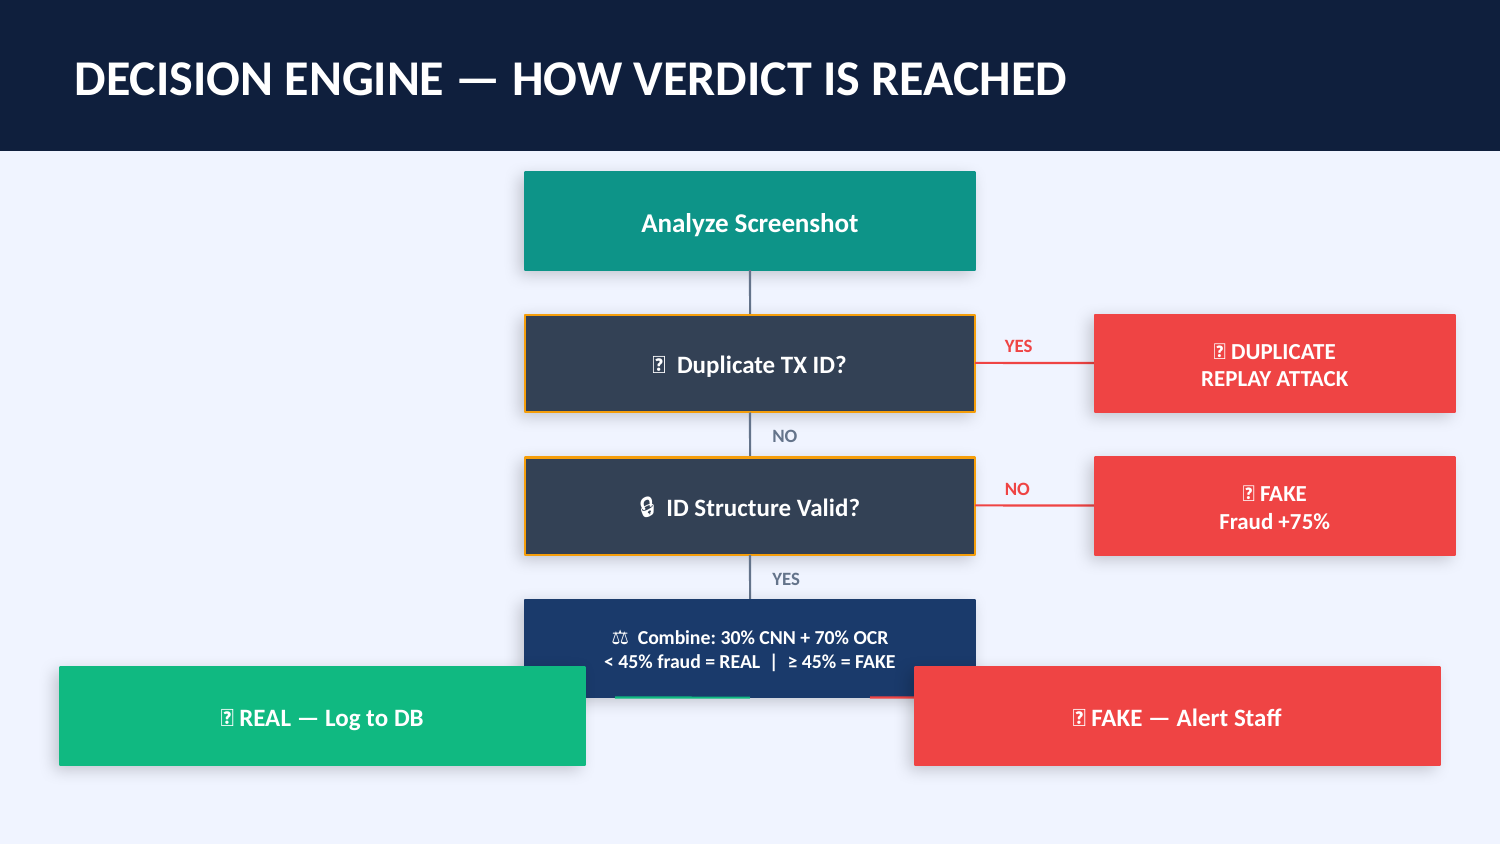

DECISION ENGINE — HOW VERDICT IS REACHED
Analyze Screenshot
🔁 Duplicate TX ID?
YES
🚨 DUPLICATE
REPLAY ATTACK
NO
🔒 ID Structure Valid?
NO
❌ FAKE
Fraud +75%
YES
⚖️ Combine: 30% CNN + 70% OCR
< 45% fraud = REAL | ≥ 45% = FAKE
✅ REAL — Log to DB
❌ FAKE — Alert Staff